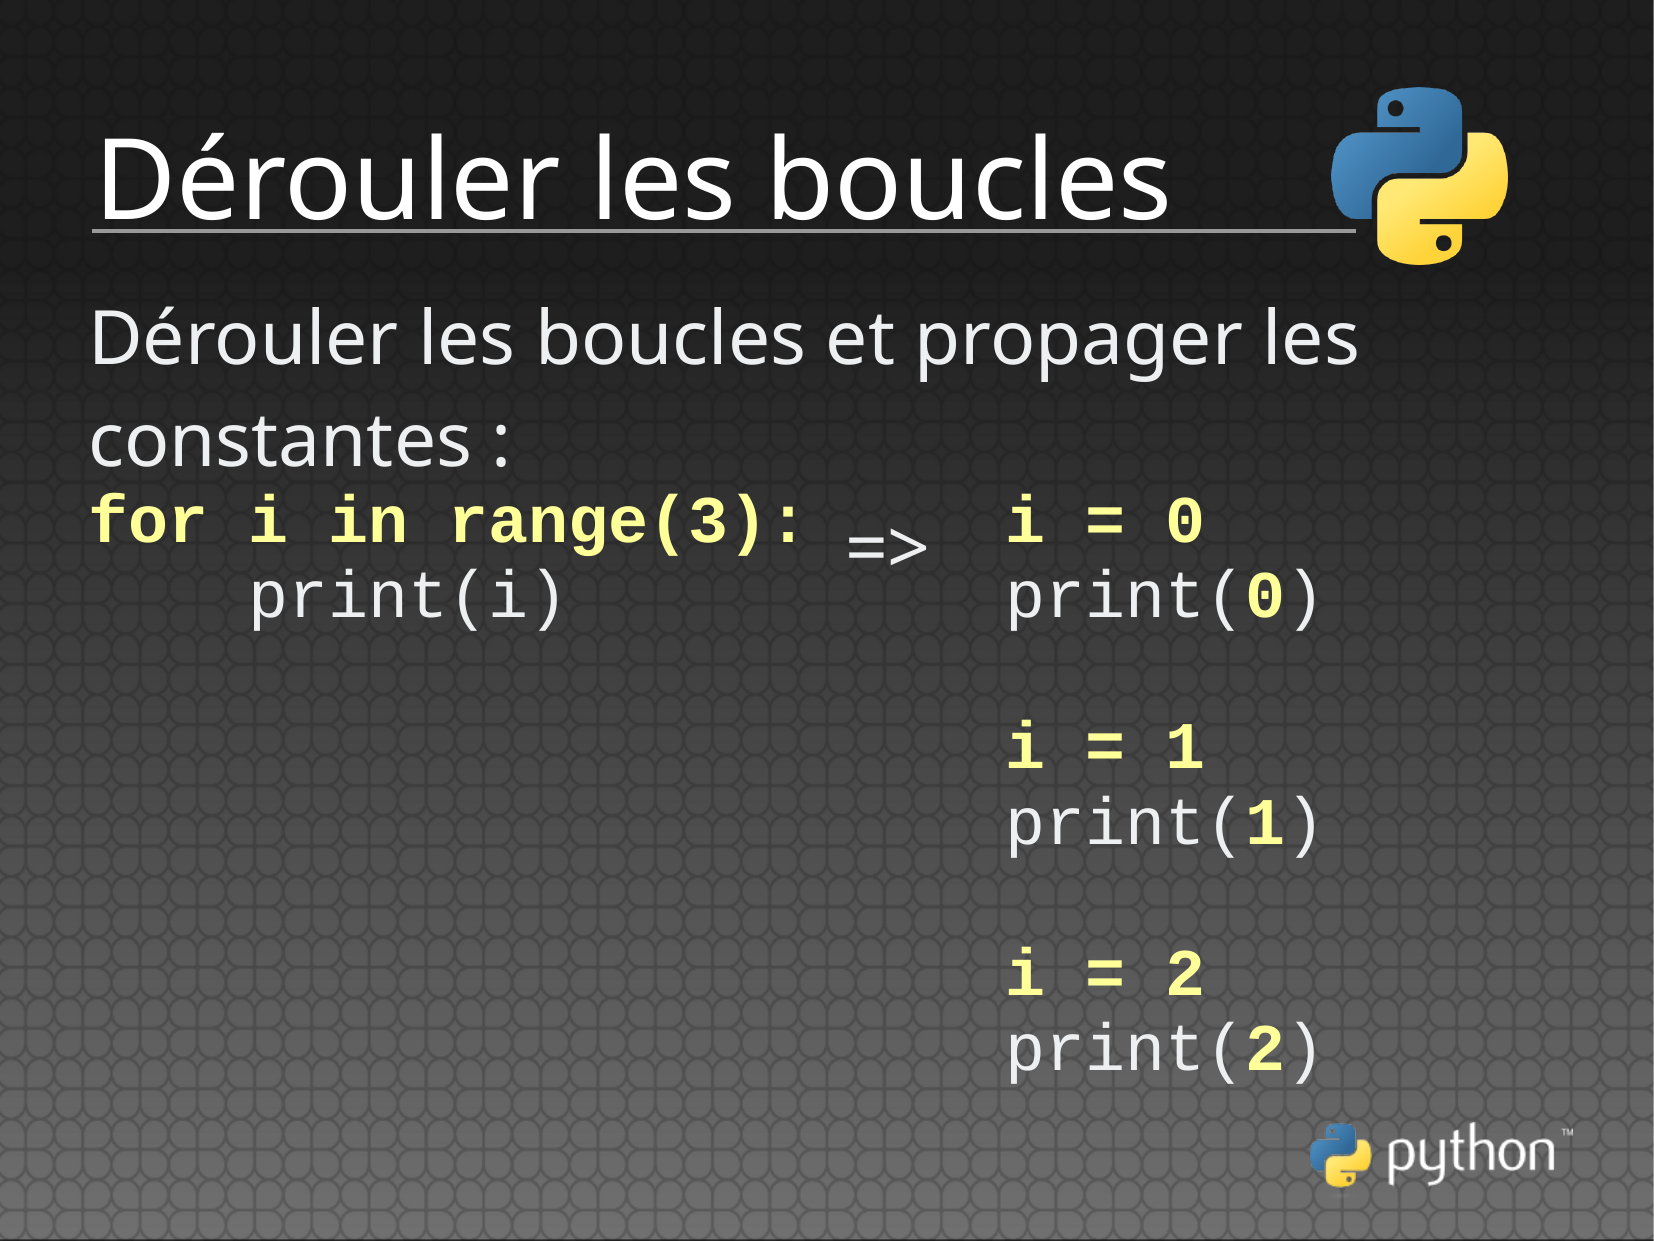

# Dérouler les boucles
Dérouler les boucles et propager les constantes :
for i in range(3):
 print(i)
=>
i = 0
print(0)
i = 1
print(1)
i = 2
print(2)